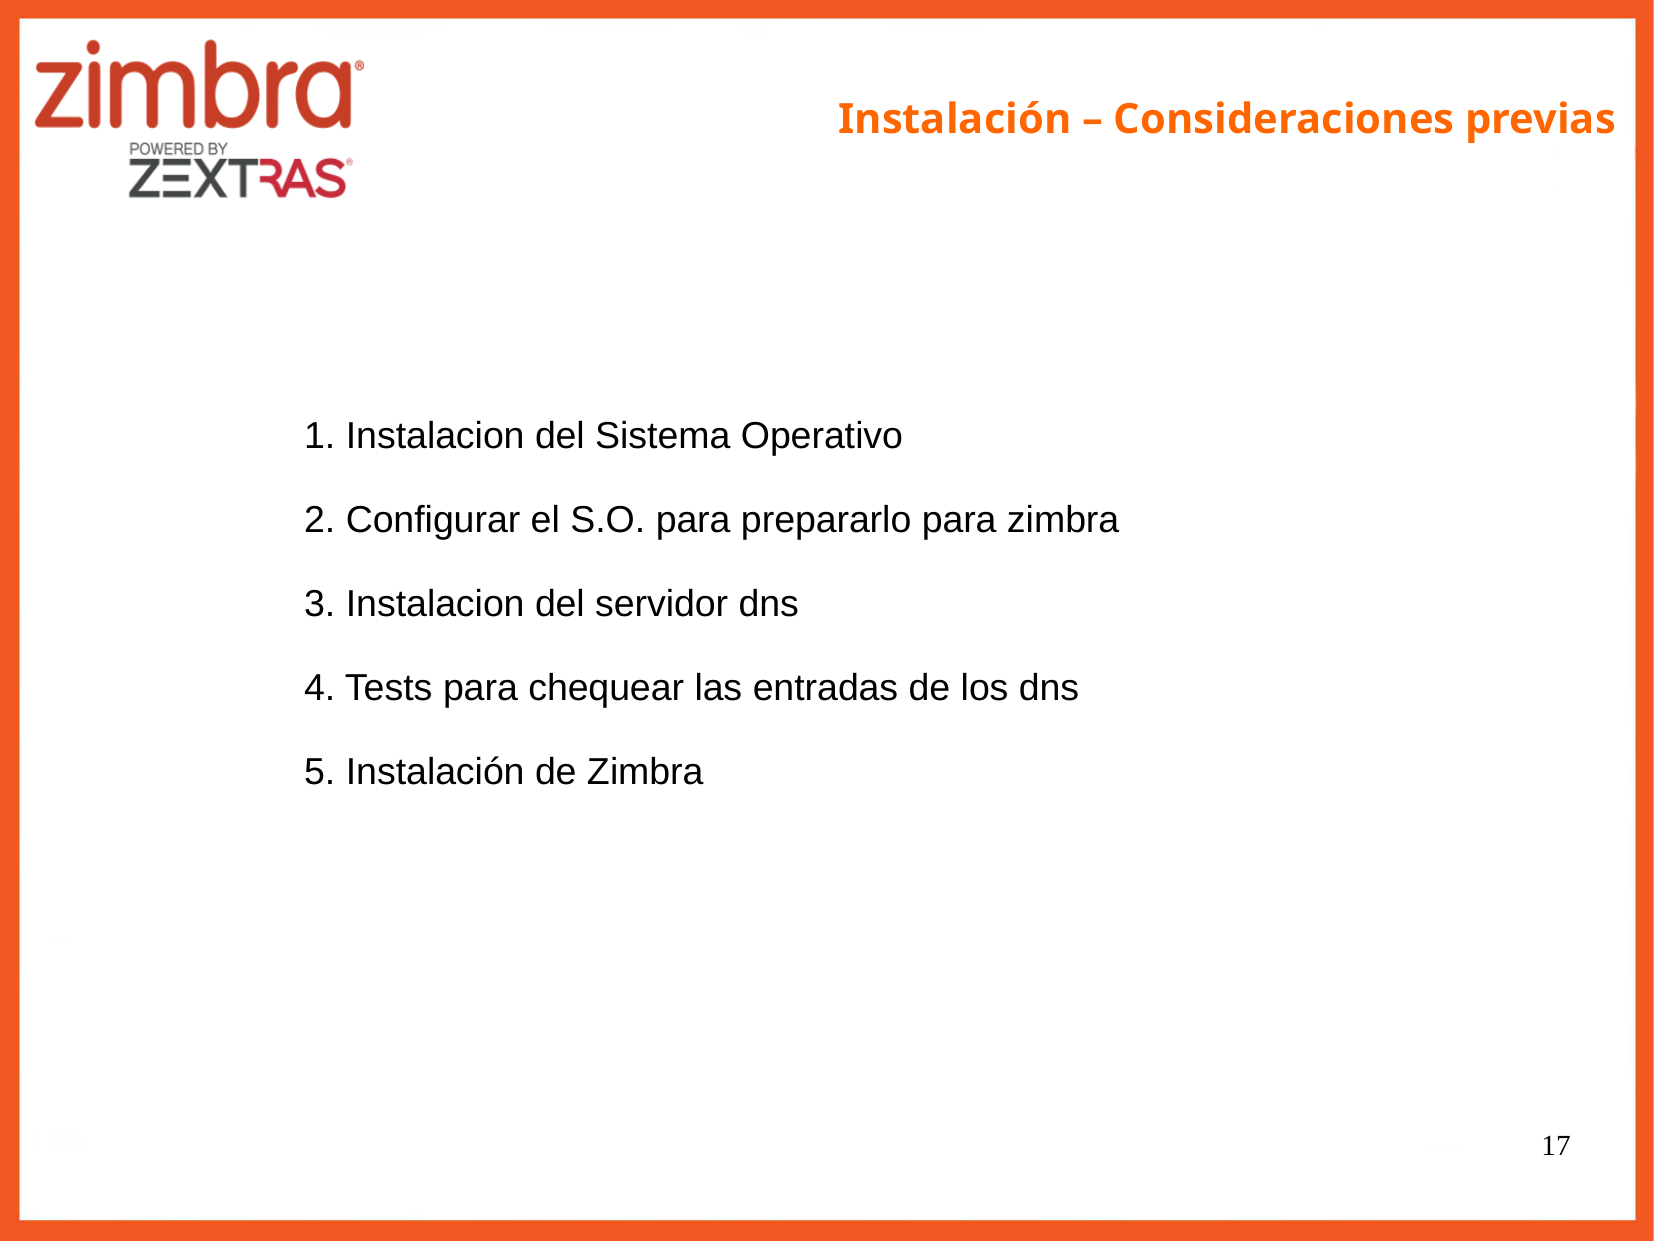

Instalación – Consideraciones previas
1. Instalacion del Sistema Operativo
2. Configurar el S.O. para prepararlo para zimbra
3. Instalacion del servidor dns
4. Tests para chequear las entradas de los dns
5. Instalación de Zimbra
17